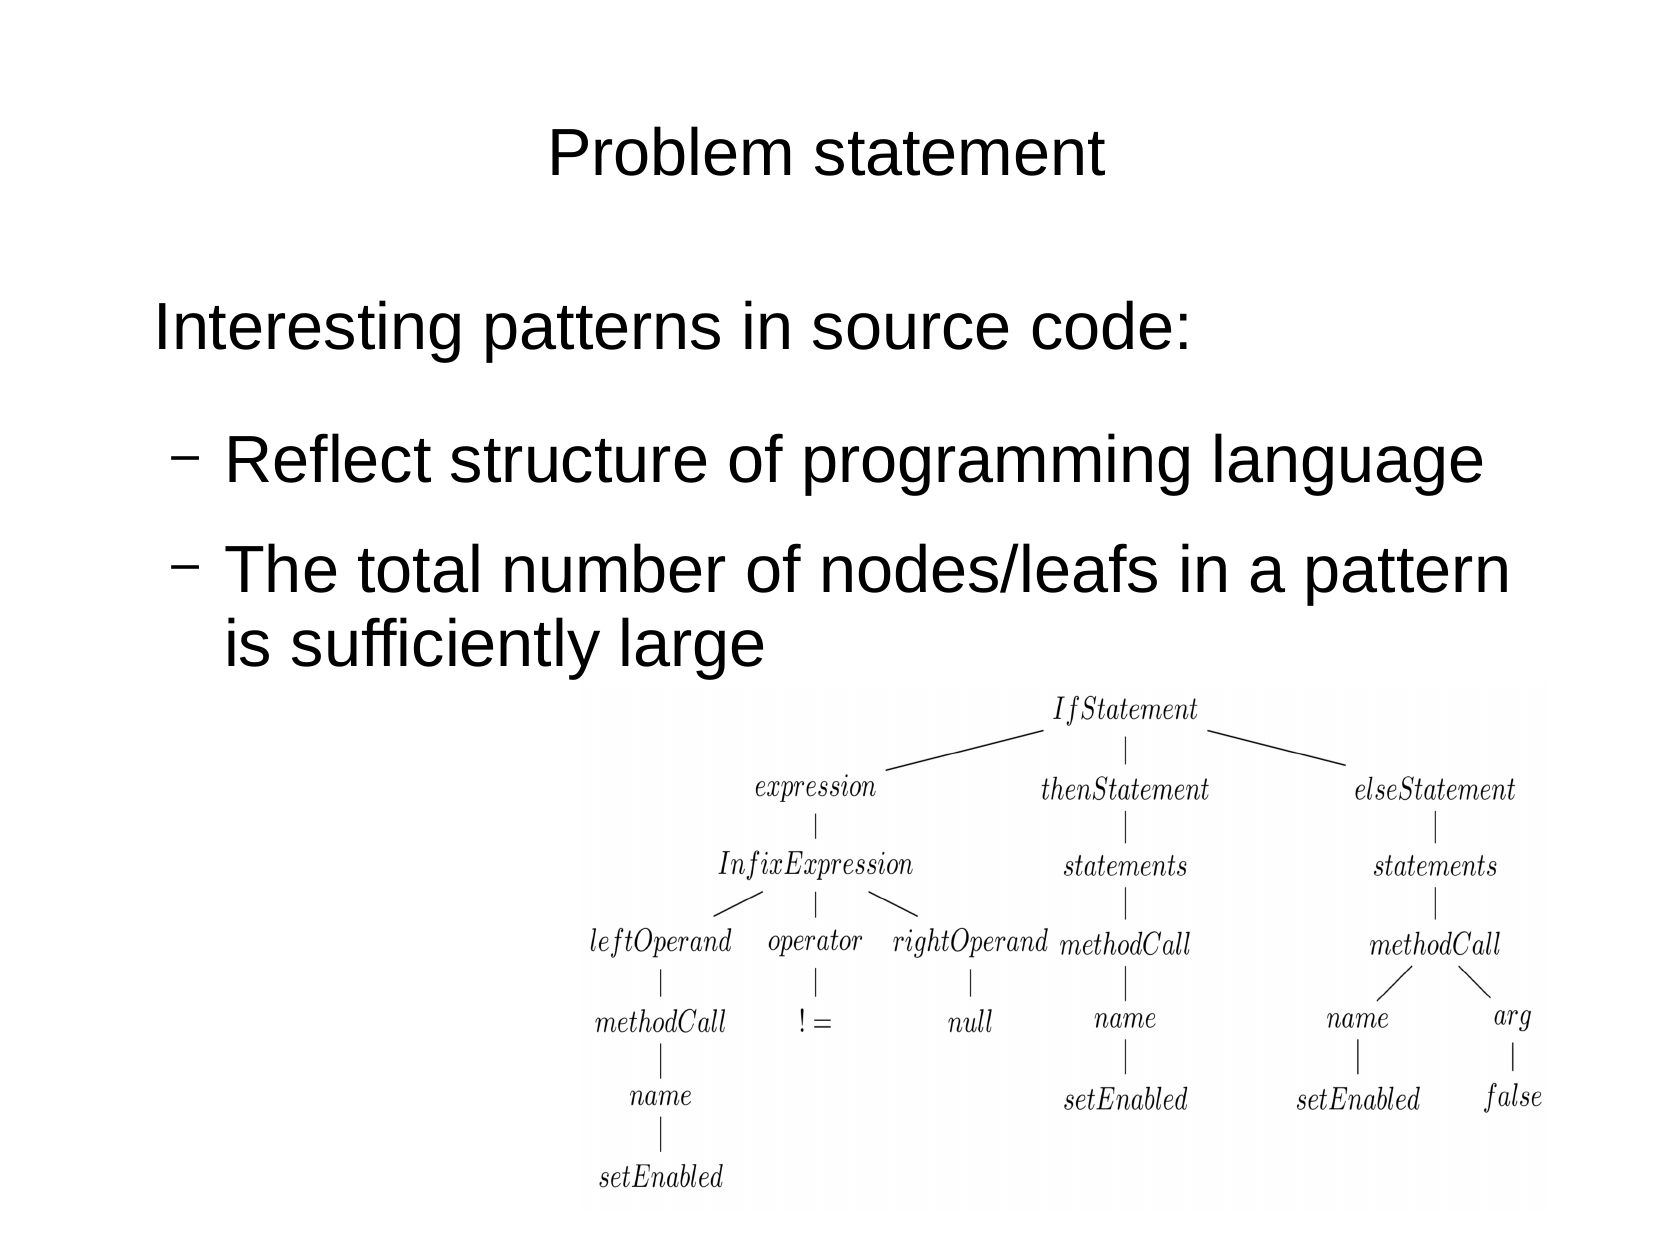

# Problem statement
Interesting patterns in source code:
Reflect structure of programming language
The total number of nodes/leafs in a pattern is sufficiently large
11